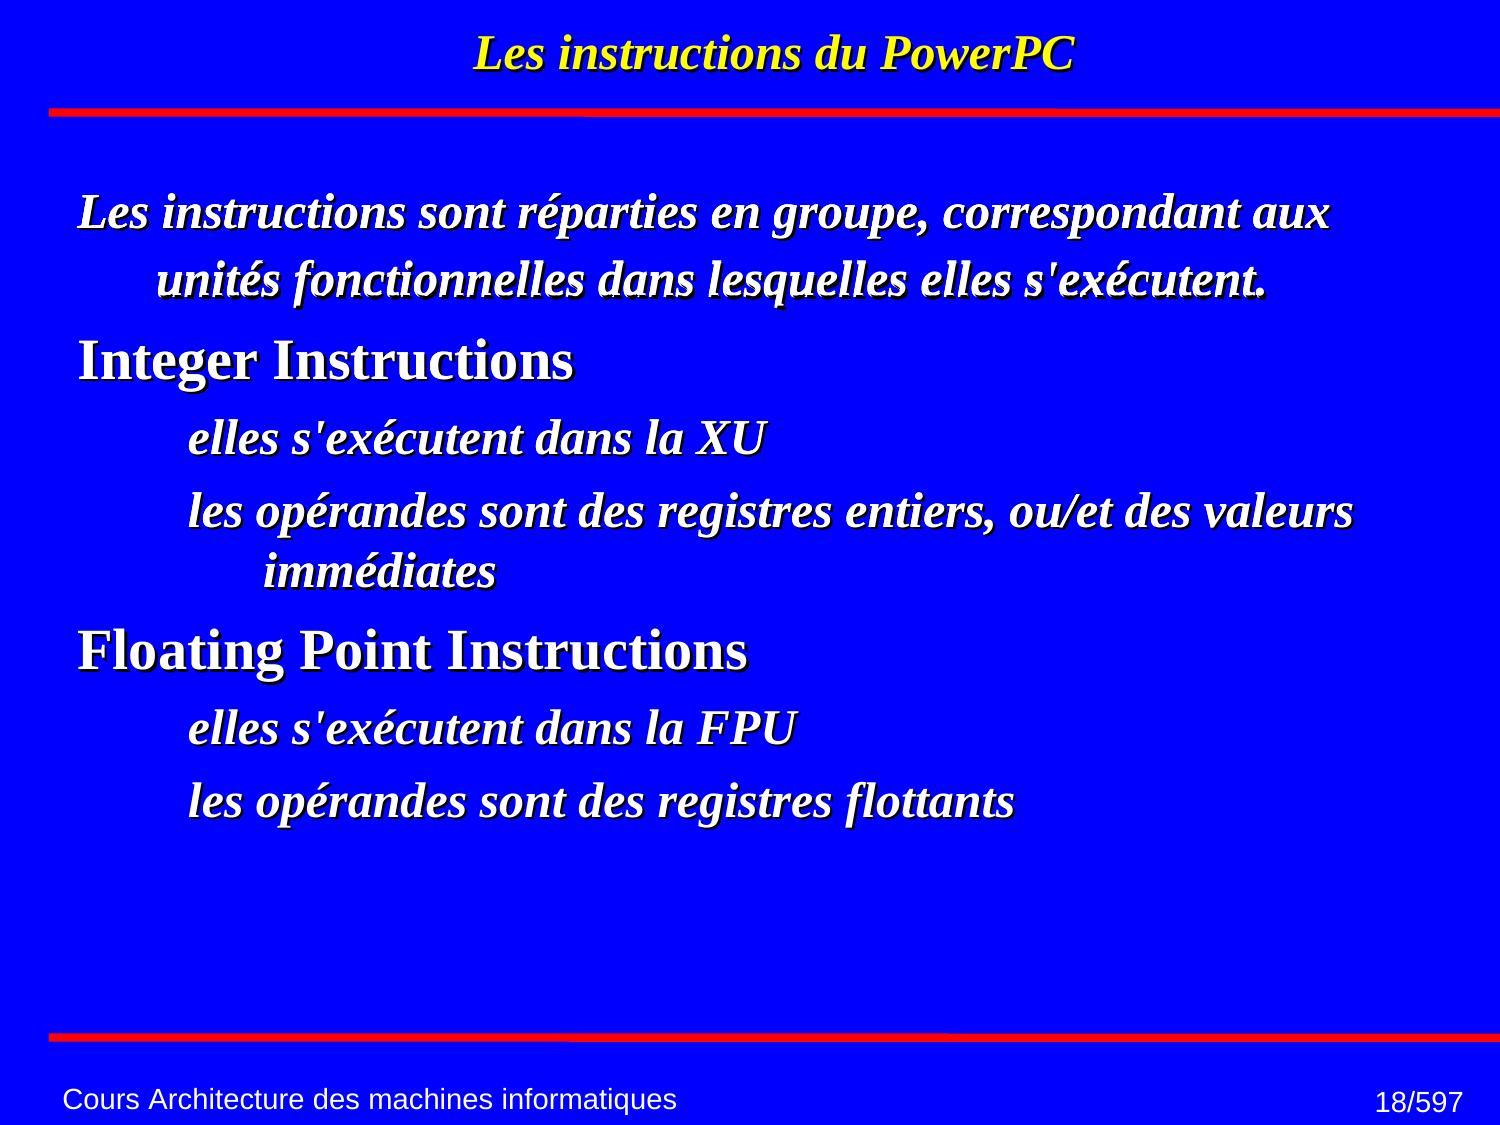

# Les instructions du PowerPC
Les instructions sont réparties en groupe, correspondant aux unités fonctionnelles dans lesquelles elles s'exécutent.
Les instructions sont réparties en groupe, correspondant aux unités fonctionnelles dans lesquelles elles s'exécutent.
Integer Instructions
elles s'exécutent dans la XU
les opérandes sont des registres entiers, ou/et des valeurs immédiates
Les instructions sont réparties en groupe, correspondant aux unités fonctionnelles dans lesquelles elles s'exécutent.
Integer Instructions
elles s'exécutent dans la XU
les opérandes sont des registres entiers, ou/et des valeurs immédiates
Floating Point Instructions
elles s'exécutent dans la FPU
les opérandes sont des registres flottants